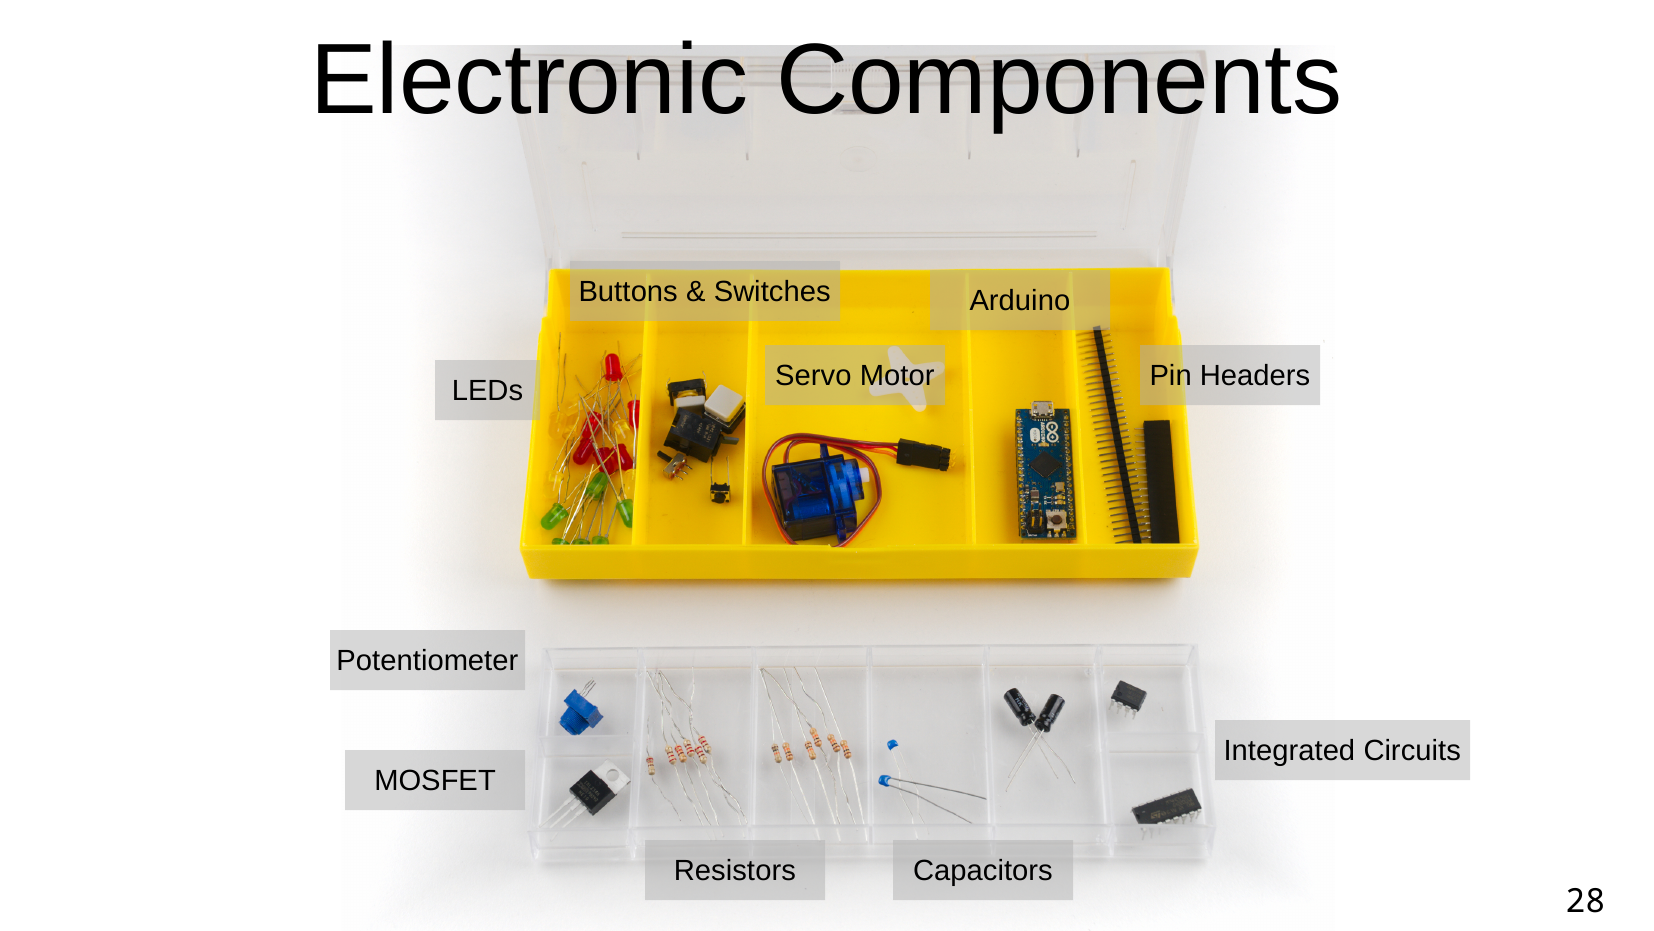

# Electronic Components
Buttons & Switches
Arduino
Servo Motor
Pin Headers
LEDs
Potentiometer
Integrated Circuits
MOSFET
Resistors
Capacitors